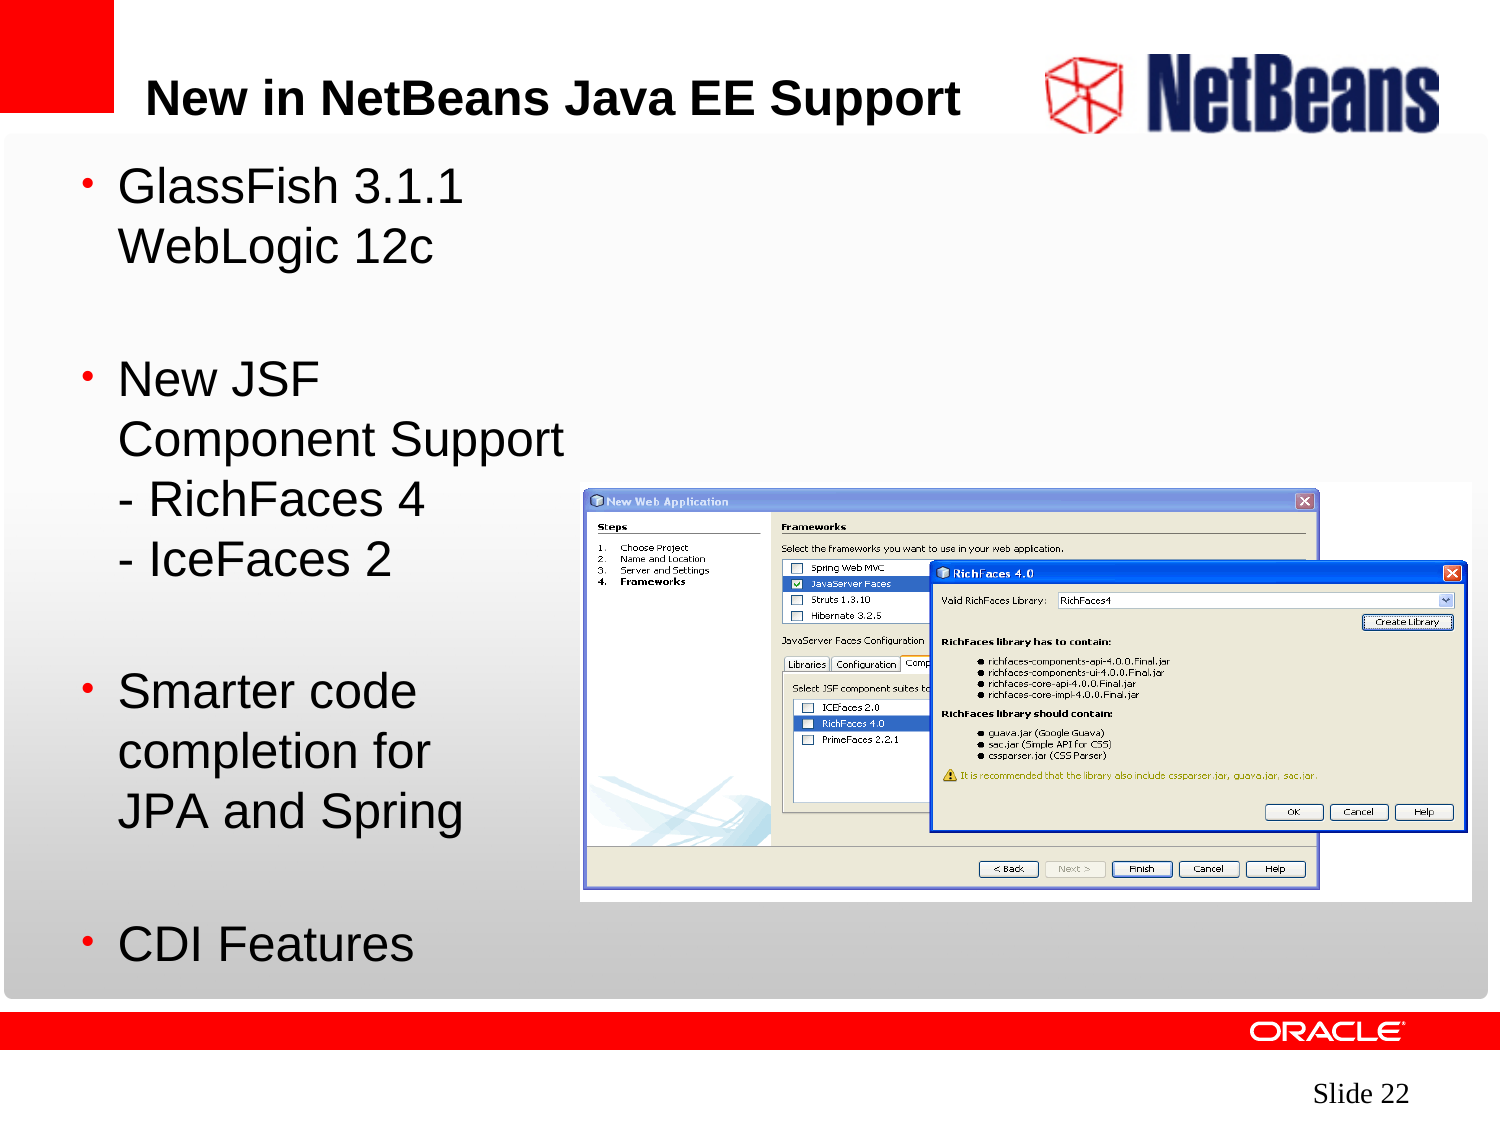

# New in NetBeans Java EE Support
GlassFish 3.1.1
WebLogic 12c
New JSF
Component Support
- RichFaces 4
- IceFaces 2
Smarter code
completion for
JPA and Spring
CDI Features